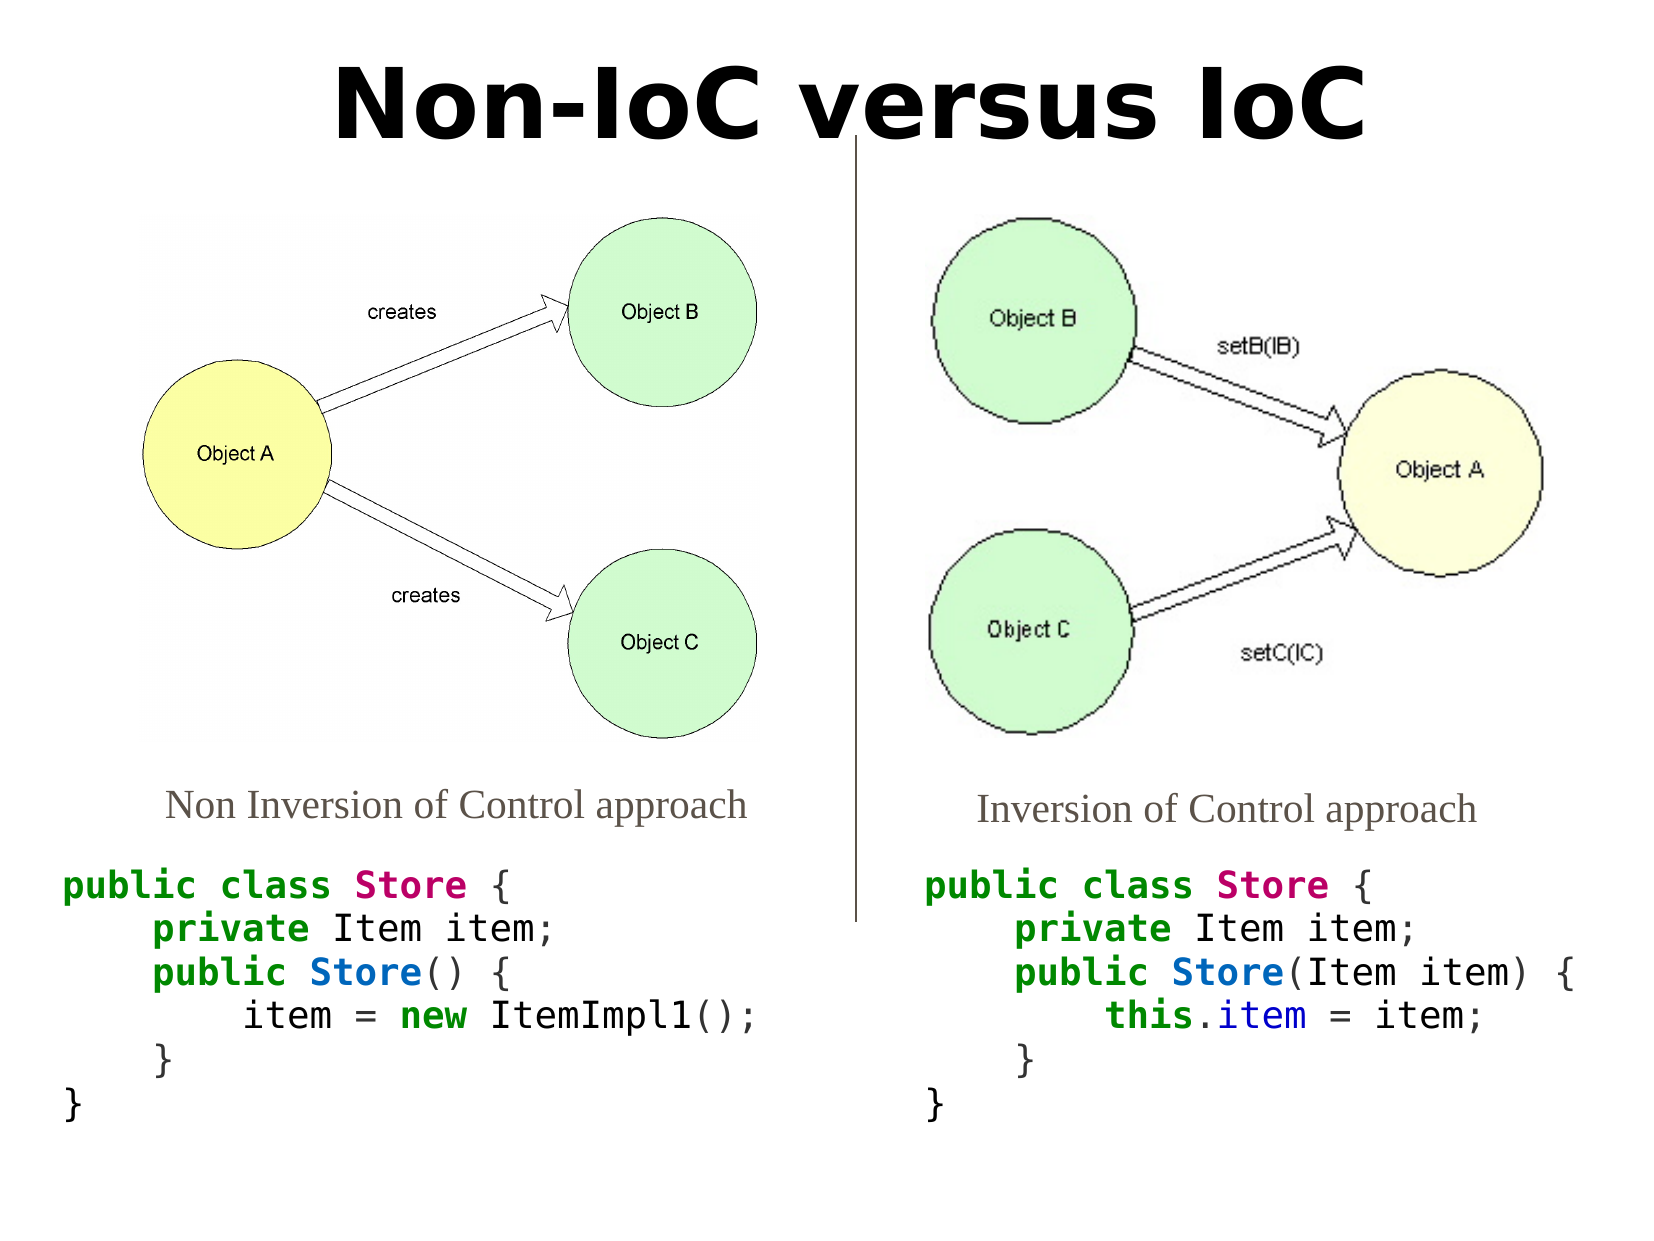

# Non-IoC versus IoC
Non Inversion of Control approach
Inversion of Control approach
public class Store {
 private Item item;
 public Store() {
 item = new ItemImpl1();
 }
}
public class Store {
 private Item item;
 public Store(Item item) {
 this.item = item;
 }
}